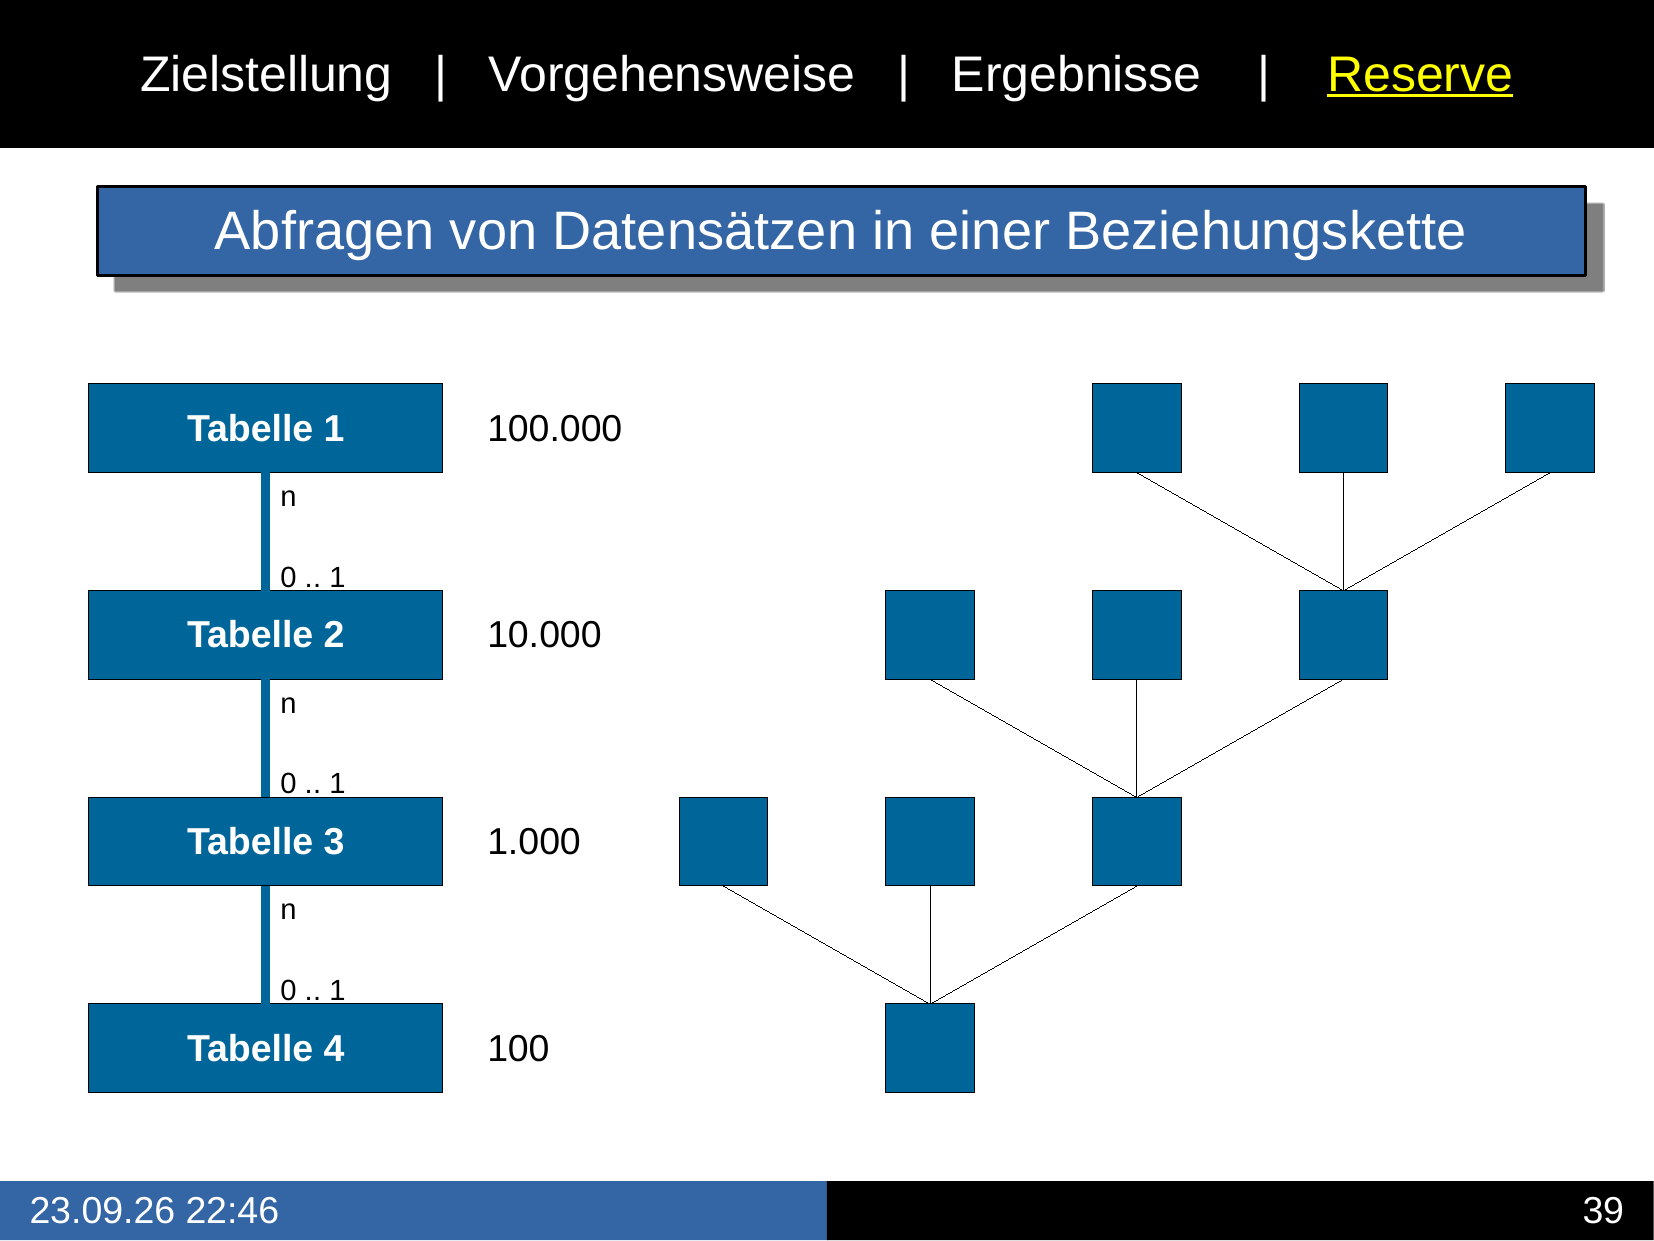

Zielstellung | Vorgehensweise | Ergebnisse | Reserve
Abfragen von Datensätzen in einer Beziehungskette
#
Tabelle 1
100.000
n
0 .. 1
Tabelle 2
10.000
n
0 .. 1
Tabelle 3
1.000
n
0 .. 1
Tabelle 4
100
39